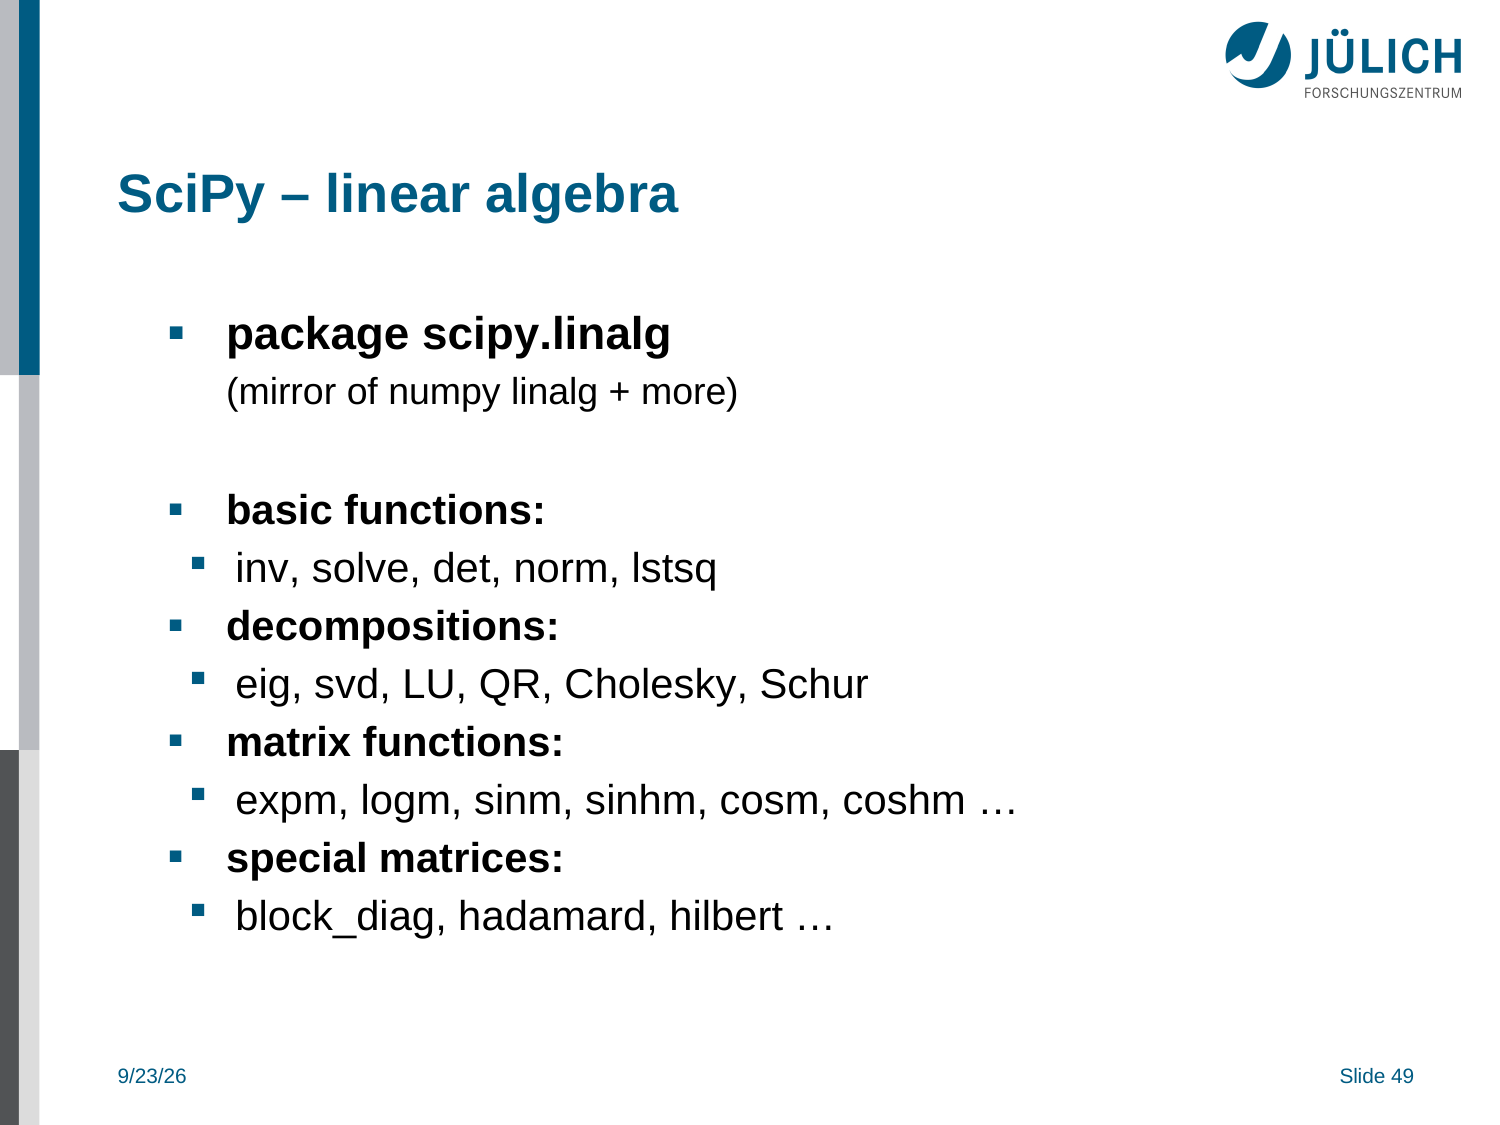

# SciPy – linear algebra
package scipy.linalg
(mirror of numpy linalg + more)
basic functions:
inv, solve, det, norm, lstsq
decompositions:
eig, svd, LU, QR, Cholesky, Schur
matrix functions:
expm, logm, sinm, sinhm, cosm, coshm …
special matrices:
block_diag, hadamard, hilbert …